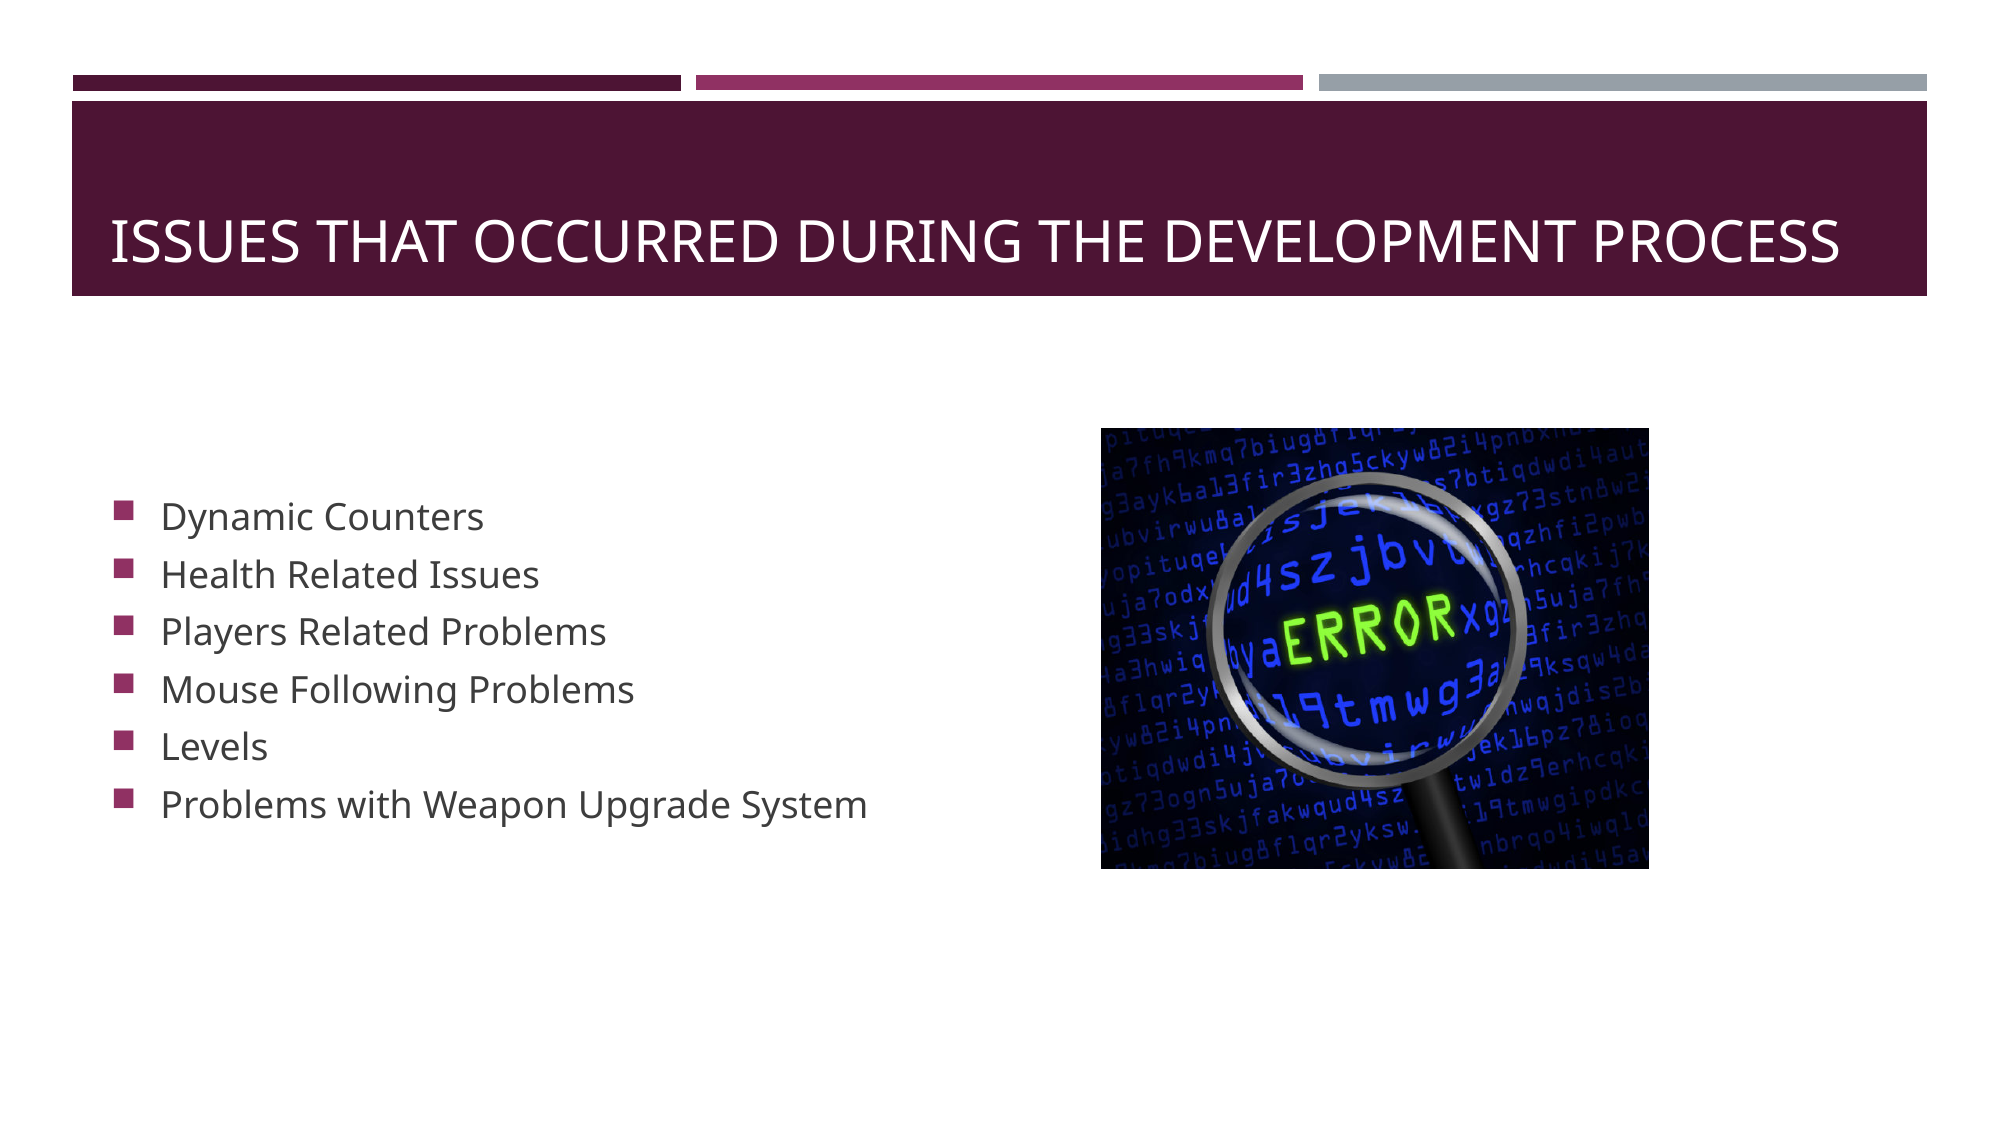

# Issues That occurred during the development Process
Dynamic Counters
Health Related Issues
Players Related Problems
Mouse Following Problems
Levels
Problems with Weapon Upgrade System